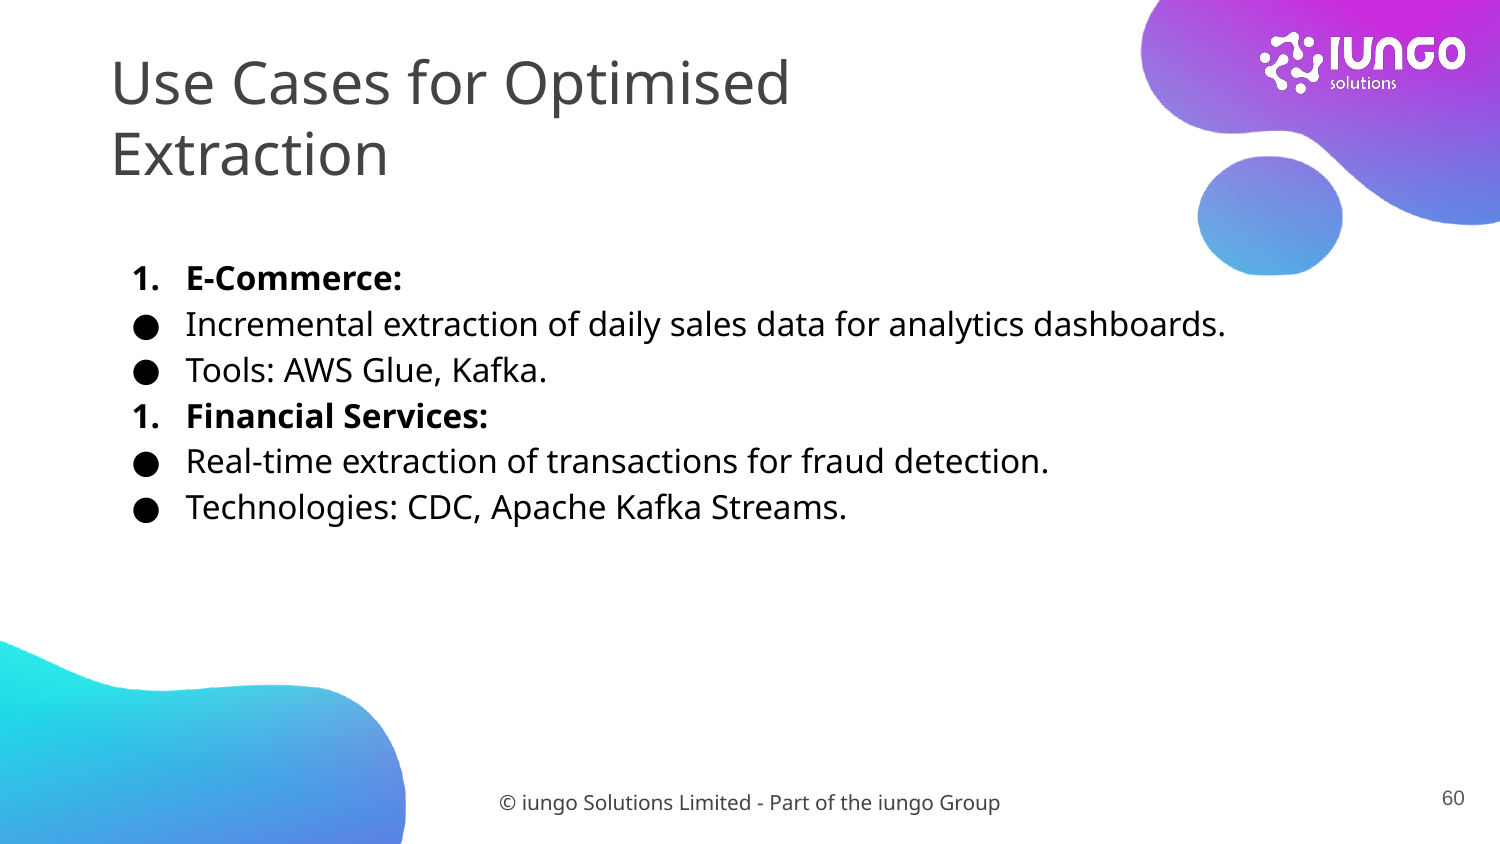

# Use Cases for Optimised Extraction
E-Commerce:
Incremental extraction of daily sales data for analytics dashboards.
Tools: AWS Glue, Kafka.
Financial Services:
Real-time extraction of transactions for fraud detection.
Technologies: CDC, Apache Kafka Streams.